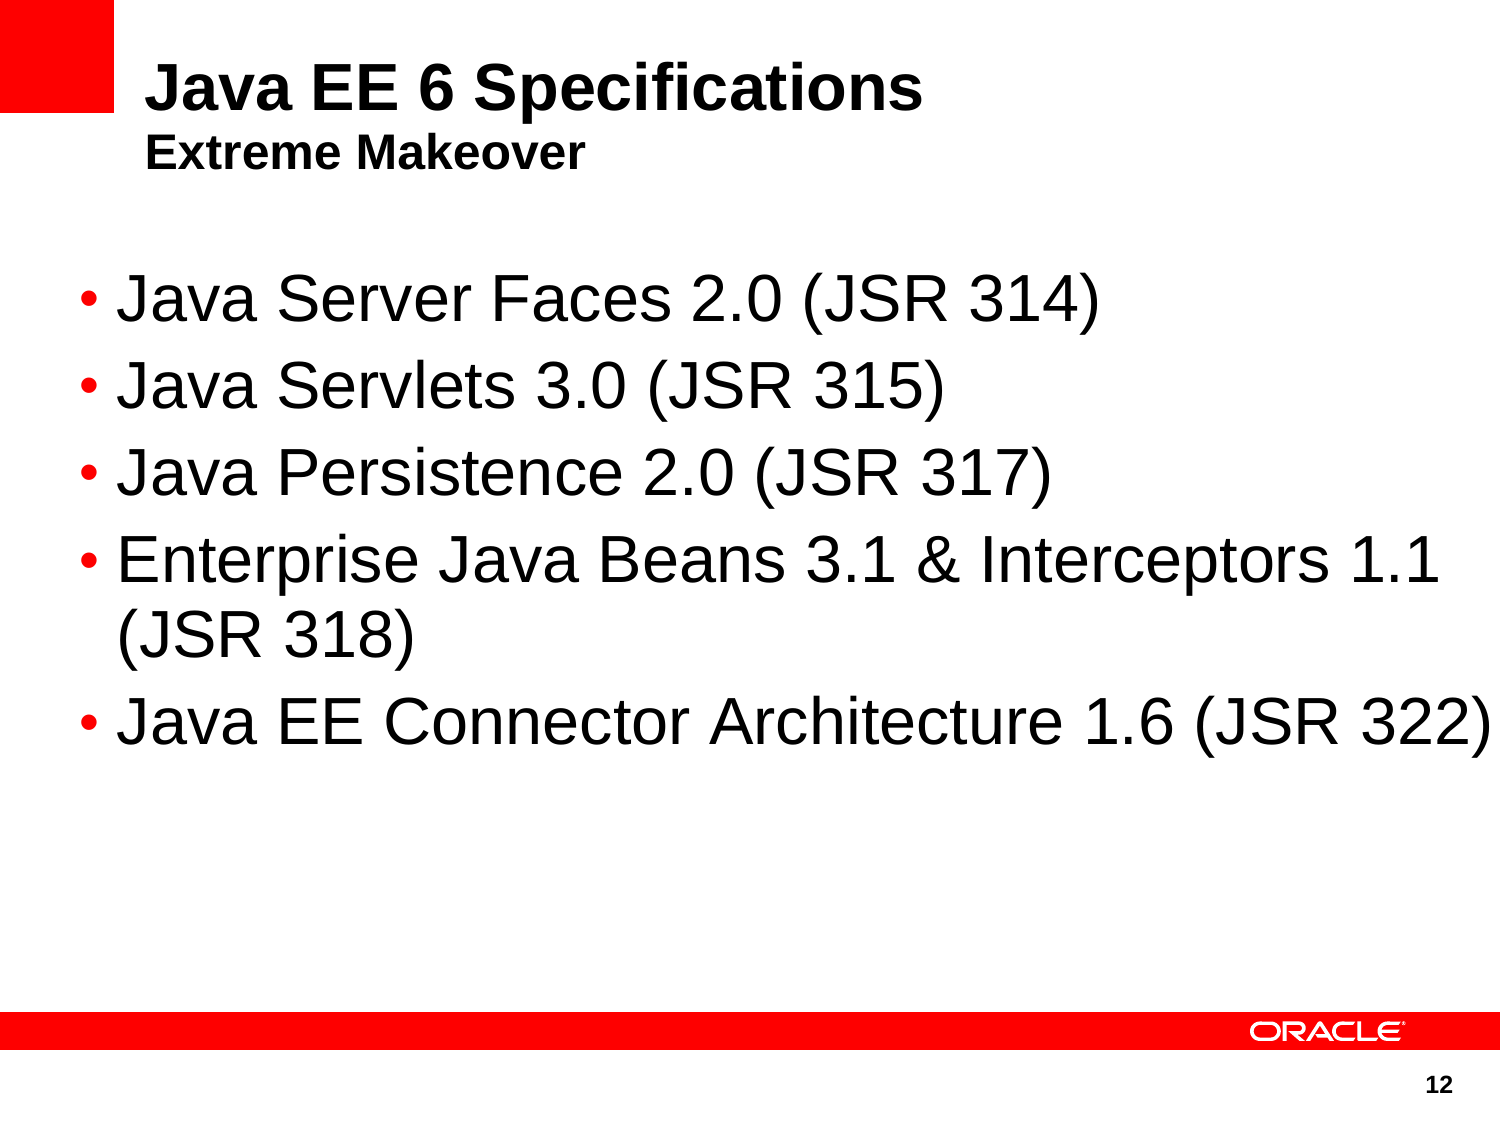

# Java EE 6 Specifications Extreme Makeover
Java Server Faces 2.0 (JSR 314)
Java Servlets 3.0 (JSR 315)
Java Persistence 2.0 (JSR 317)
Enterprise Java Beans 3.1 & Interceptors 1.1 (JSR 318)
Java EE Connector Architecture 1.6 (JSR 322)